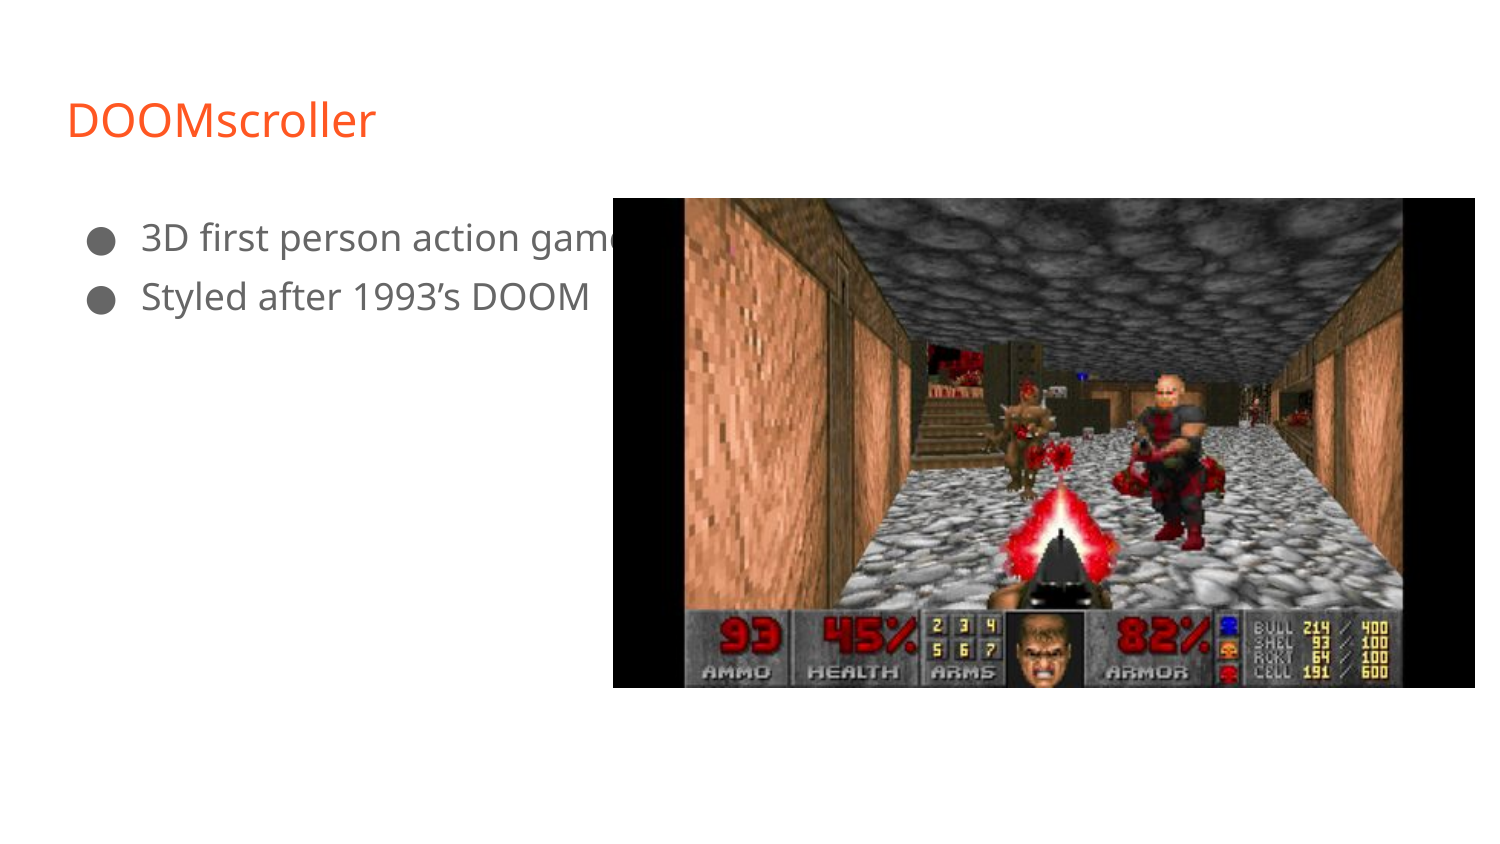

# DOOMscroller
3D first person action game
Styled after 1993’s DOOM